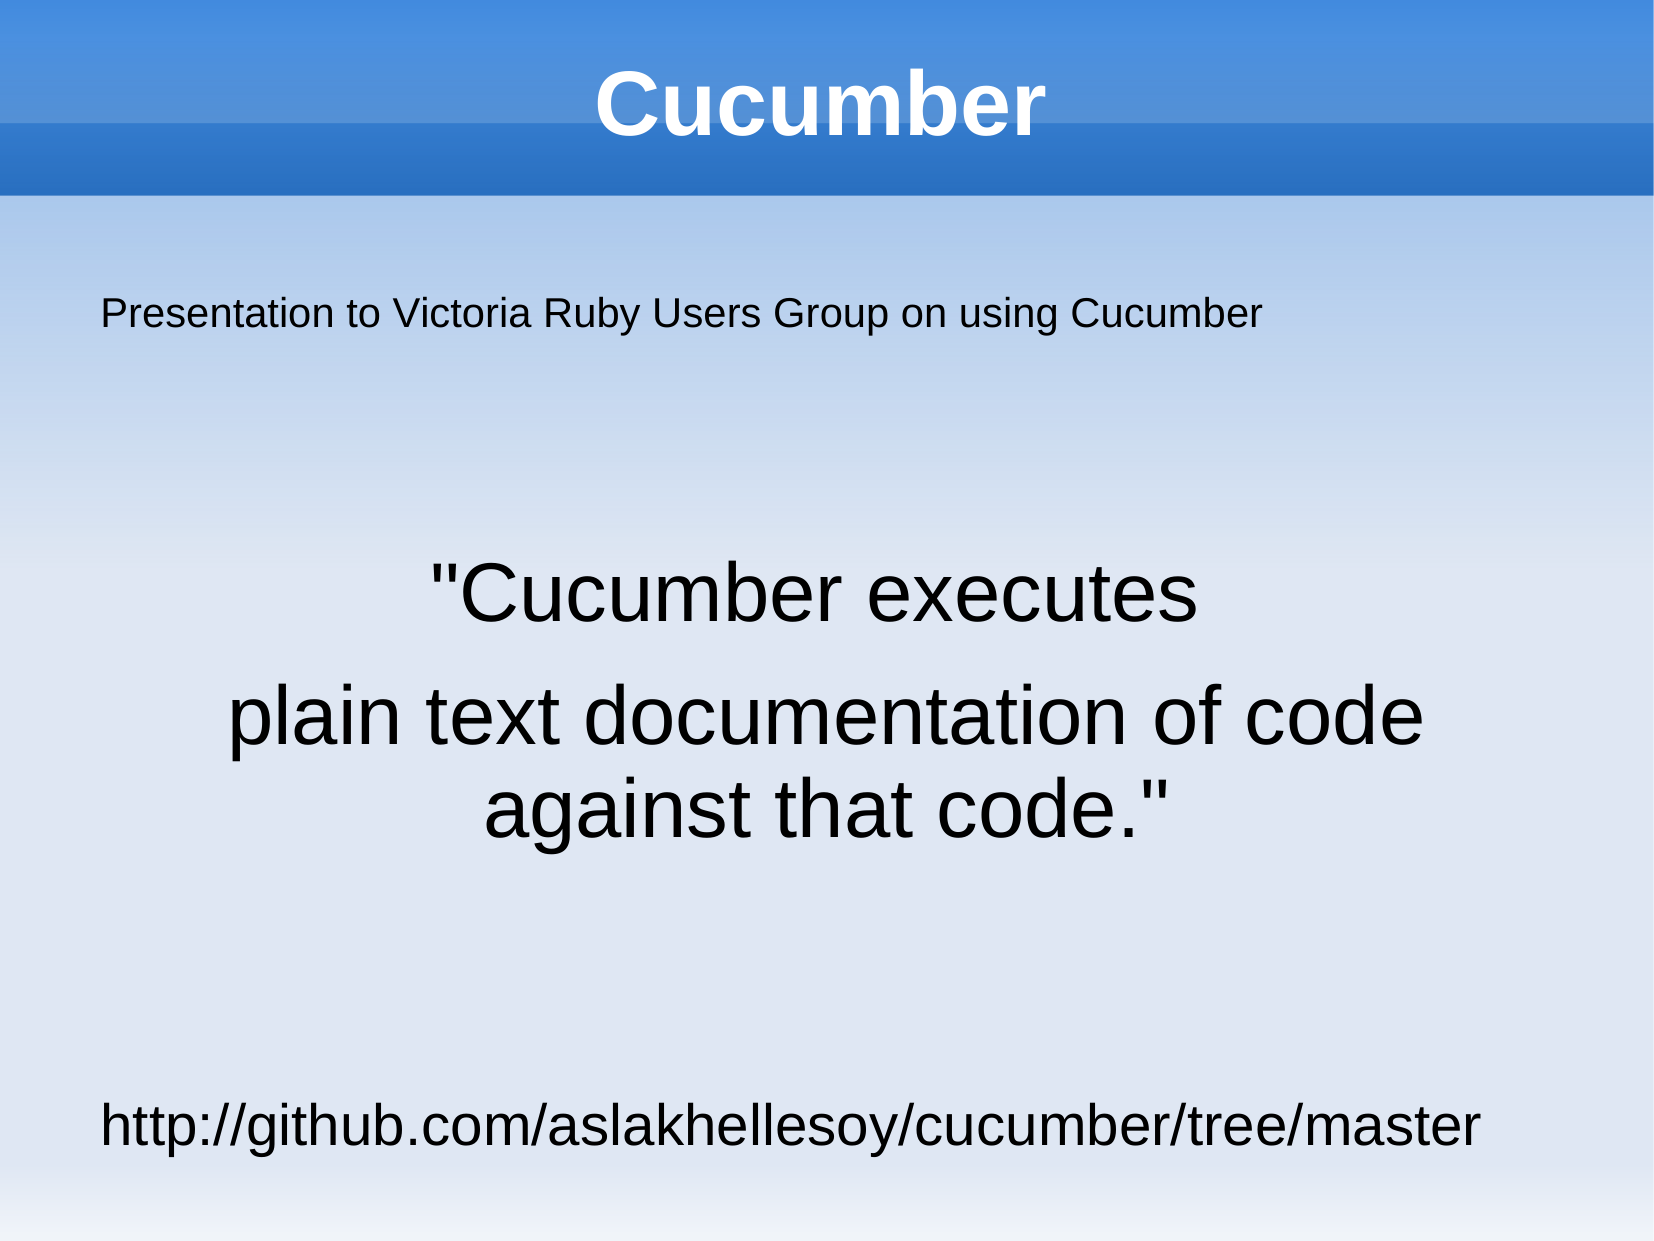

# Cucumber
Presentation to Victoria Ruby Users Group on using Cucumber
"Cucumber executes
plain text documentation of code against that code."
http://github.com/aslakhellesoy/cucumber/tree/master